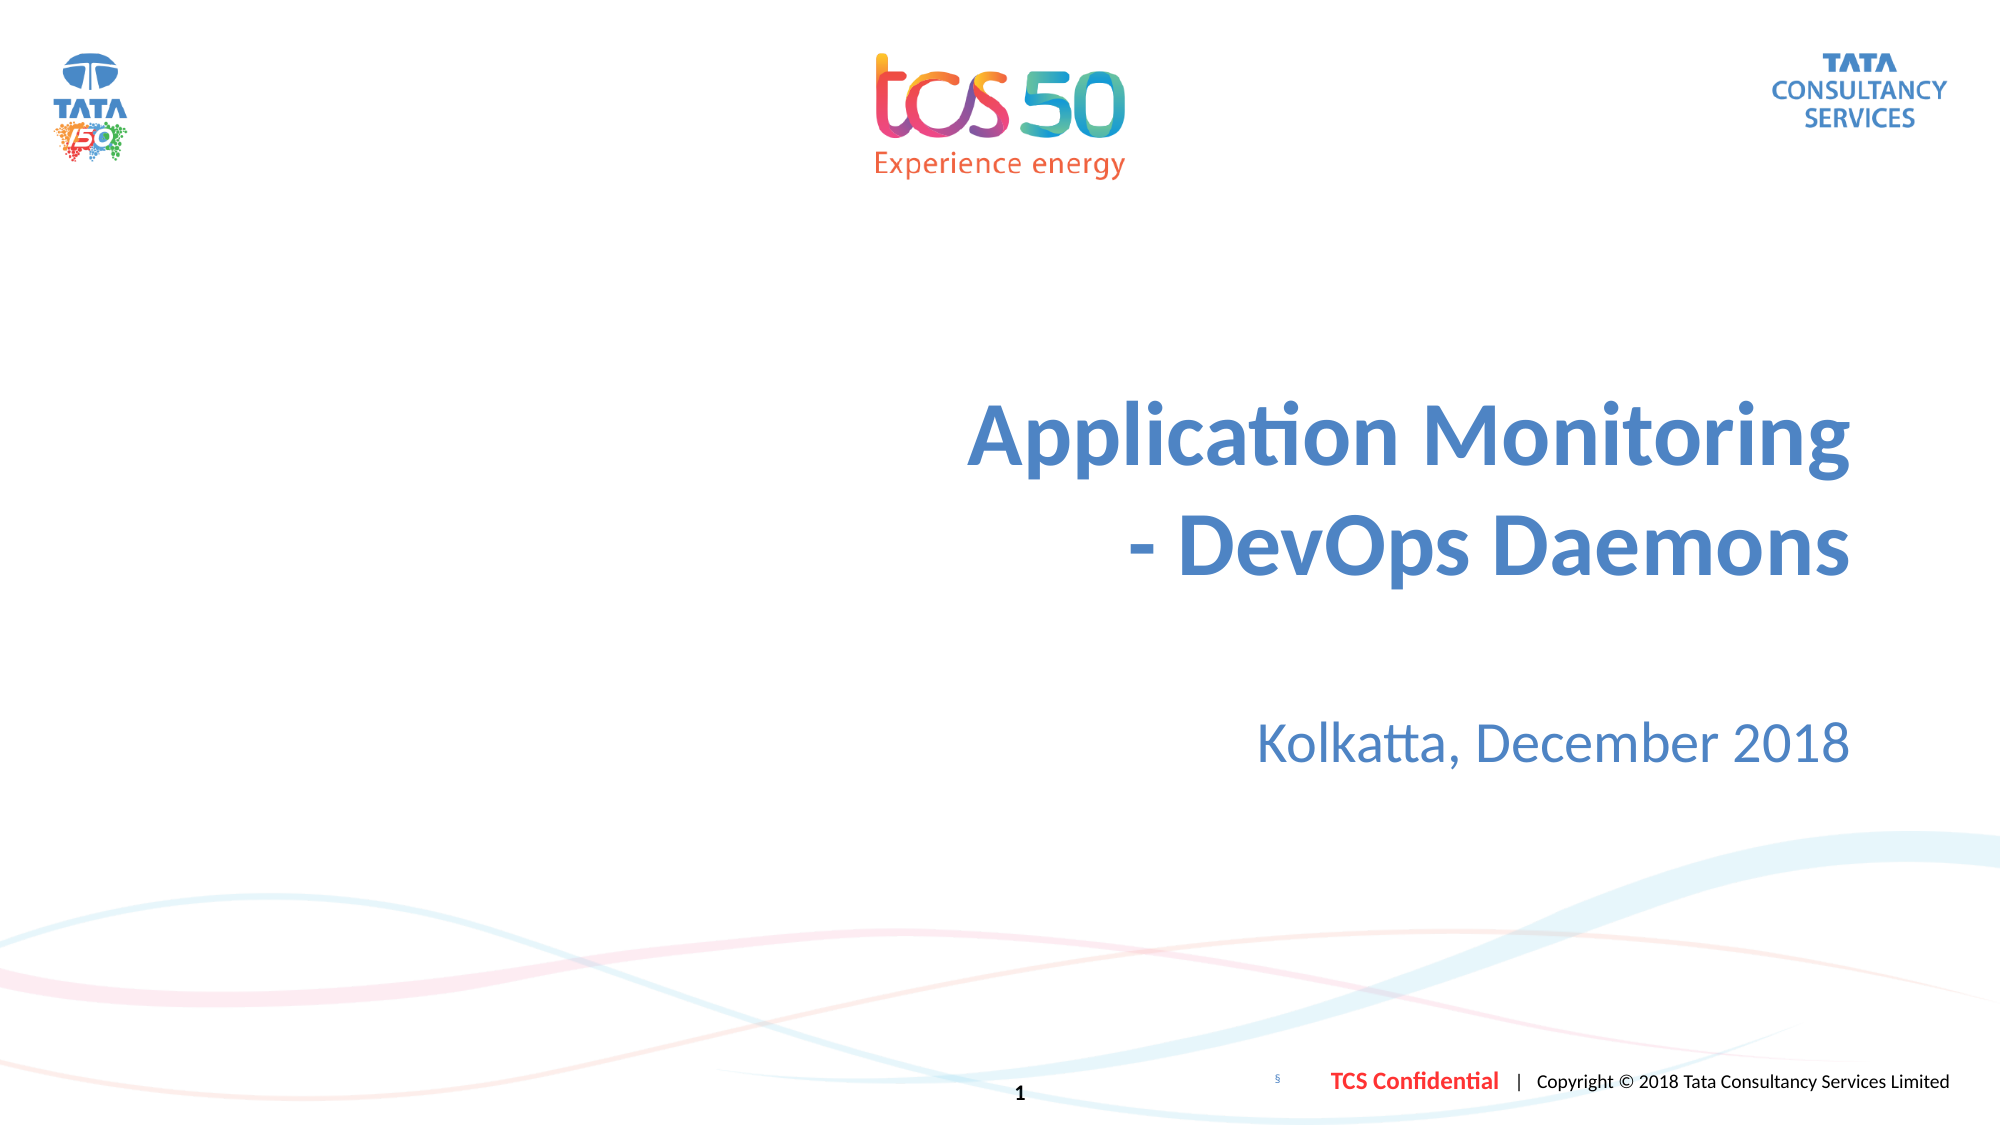

Application Monitoring
 - DevOps Daemons
Kolkatta, December 2018
# TCS Confidential